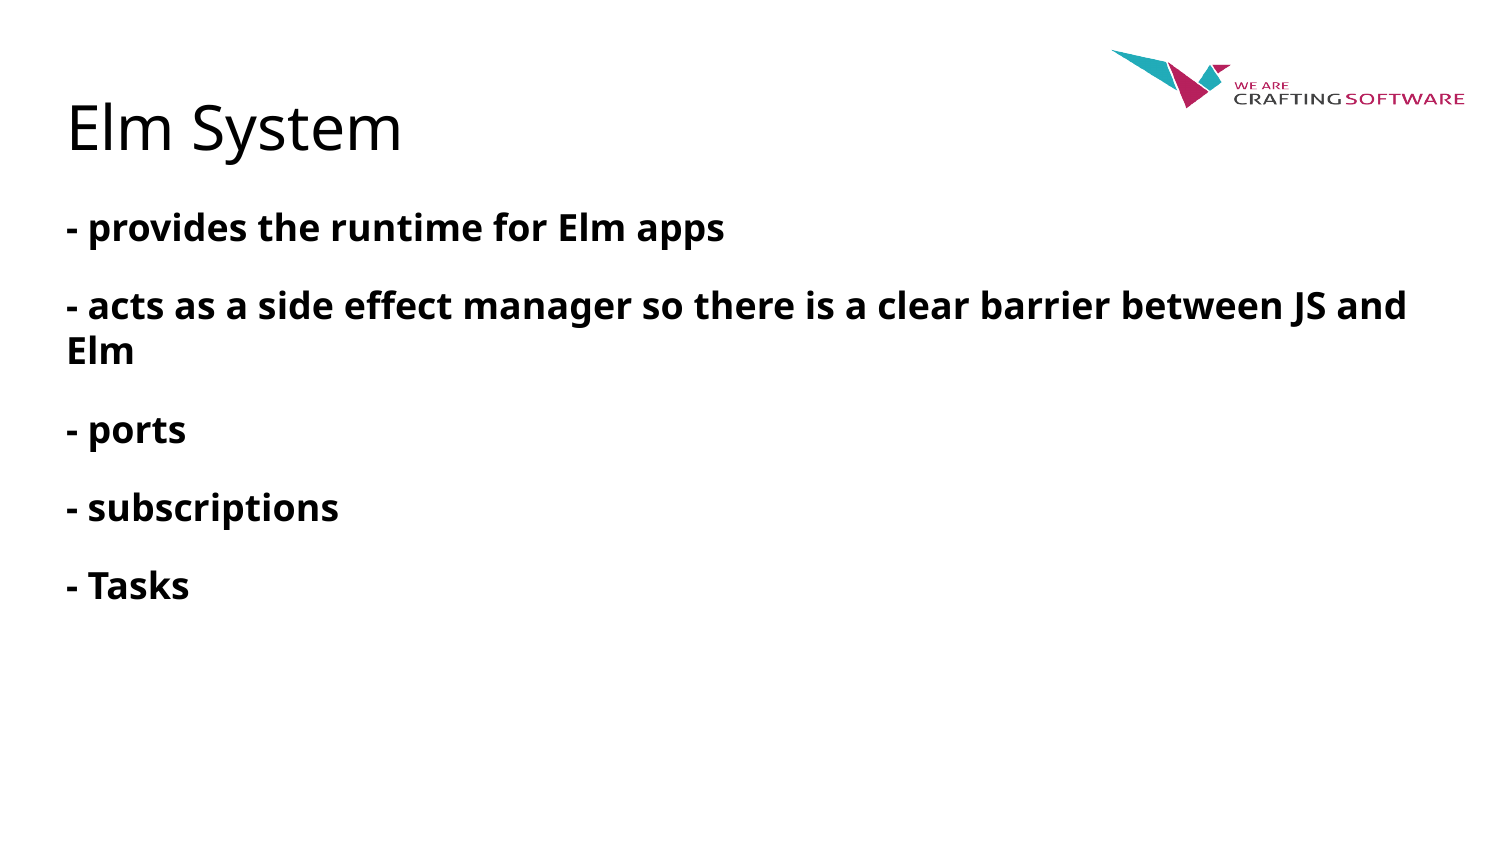

# Elm System
- provides the runtime for Elm apps
- acts as a side effect manager so there is a clear barrier between JS and Elm
- ports
- subscriptions
- Tasks